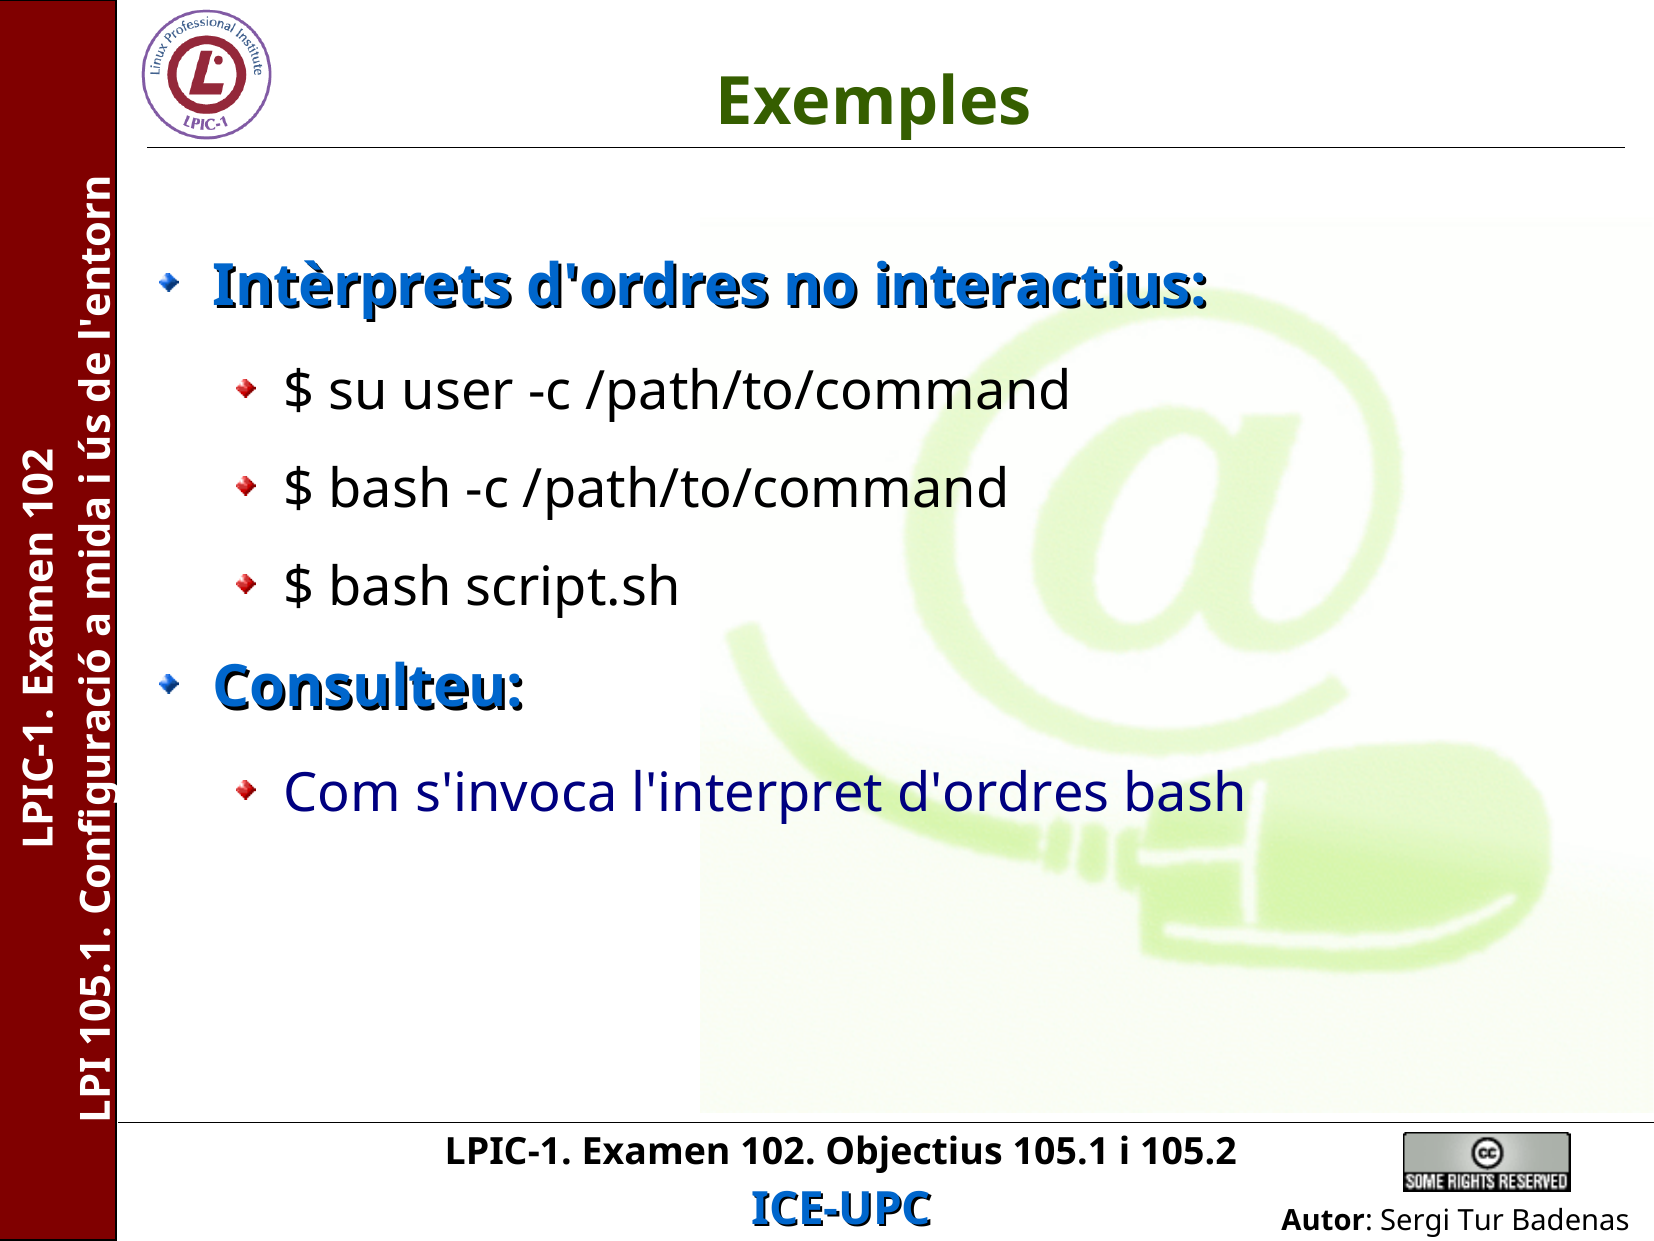

# Exemples
Intèrprets d'ordres no interactius:
$ su user -c /path/to/command
$ bash -c /path/to/command
$ bash script.sh
Consulteu:
Com s'invoca l'interpret d'ordres bash